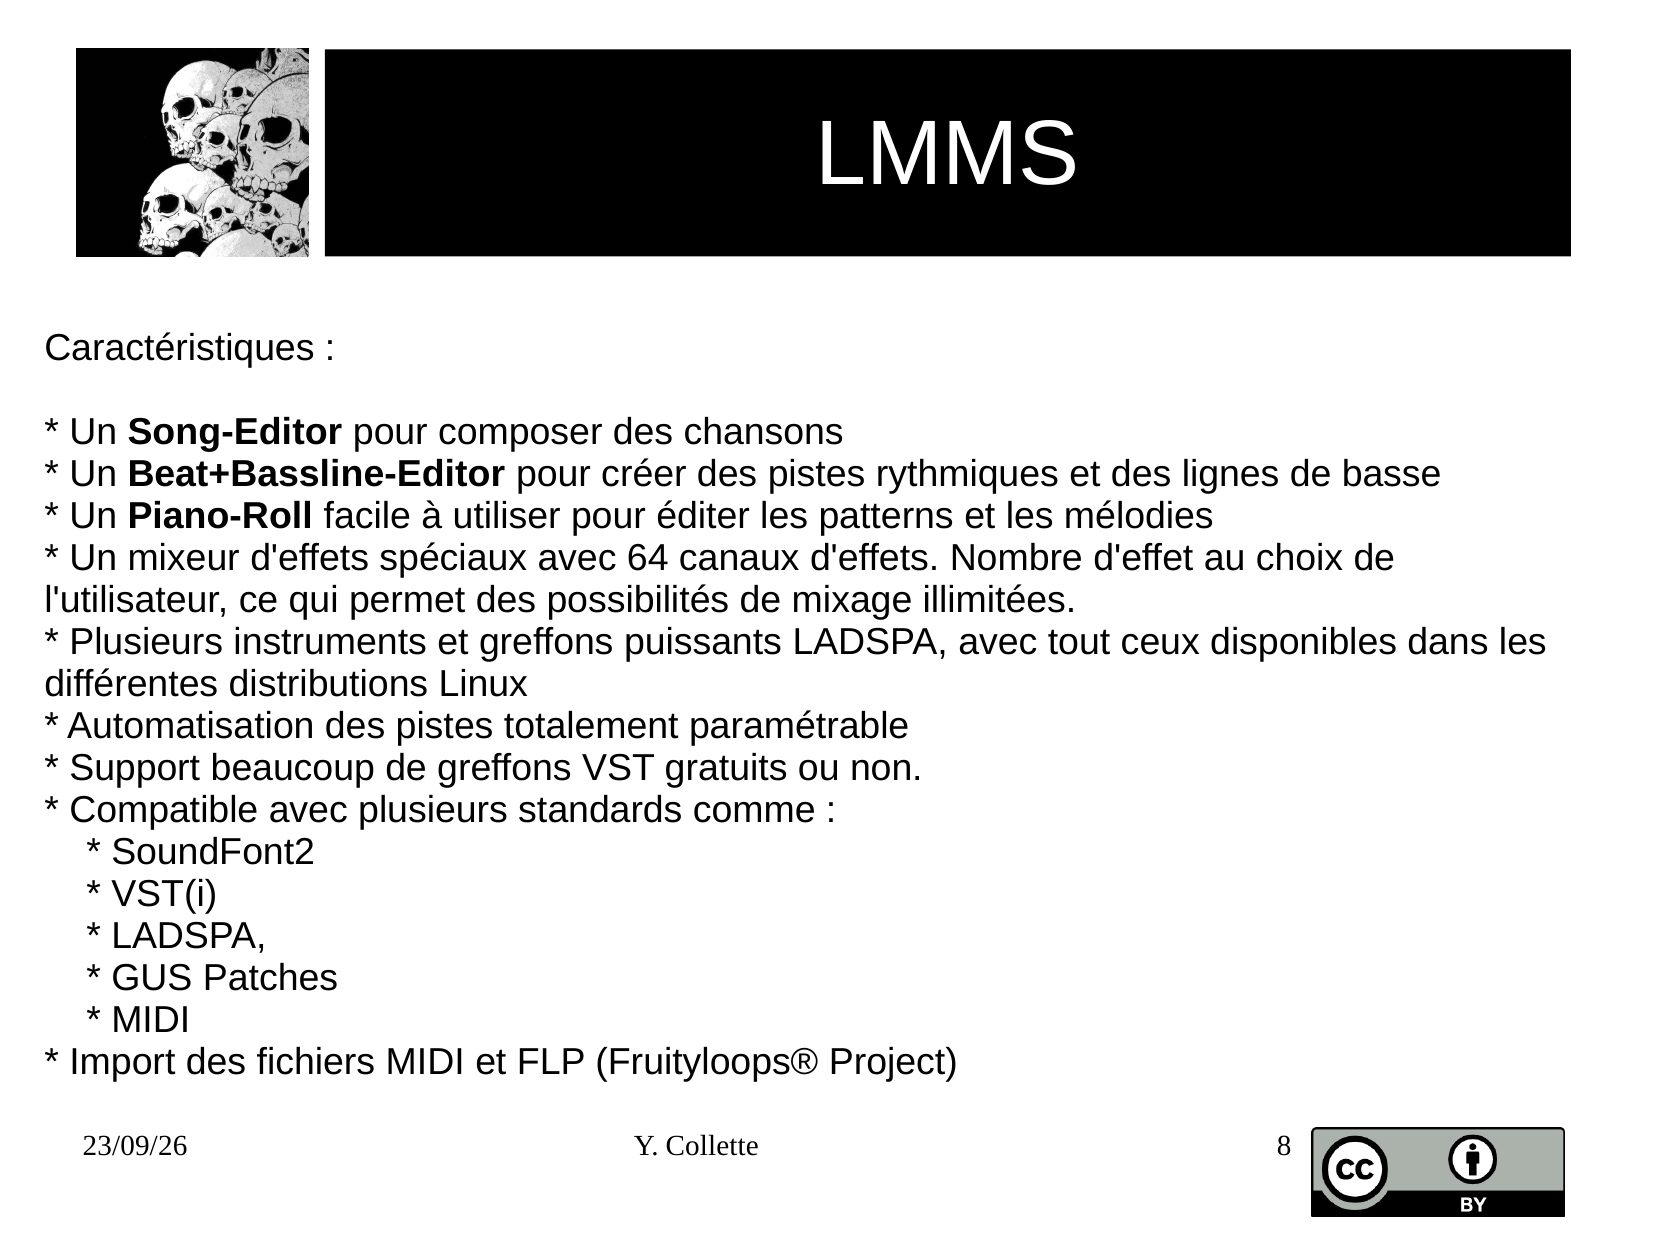

# LMMS
Caractéristiques :
* Un Song-Editor pour composer des chansons
* Un Beat+Bassline-Editor pour créer des pistes rythmiques et des lignes de basse
* Un Piano-Roll facile à utiliser pour éditer les patterns et les mélodies
* Un mixeur d'effets spéciaux avec 64 canaux d'effets. Nombre d'effet au choix de l'utilisateur, ce qui permet des possibilités de mixage illimitées.
* Plusieurs instruments et greffons puissants LADSPA, avec tout ceux disponibles dans les différentes distributions Linux
* Automatisation des pistes totalement paramétrable
* Support beaucoup de greffons VST gratuits ou non.
* Compatible avec plusieurs standards comme :
 * SoundFont2
 * VST(i)
 * LADSPA,
 * GUS Patches
 * MIDI
* Import des fichiers MIDI et FLP (Fruityloops® Project)
Y. Collette
8